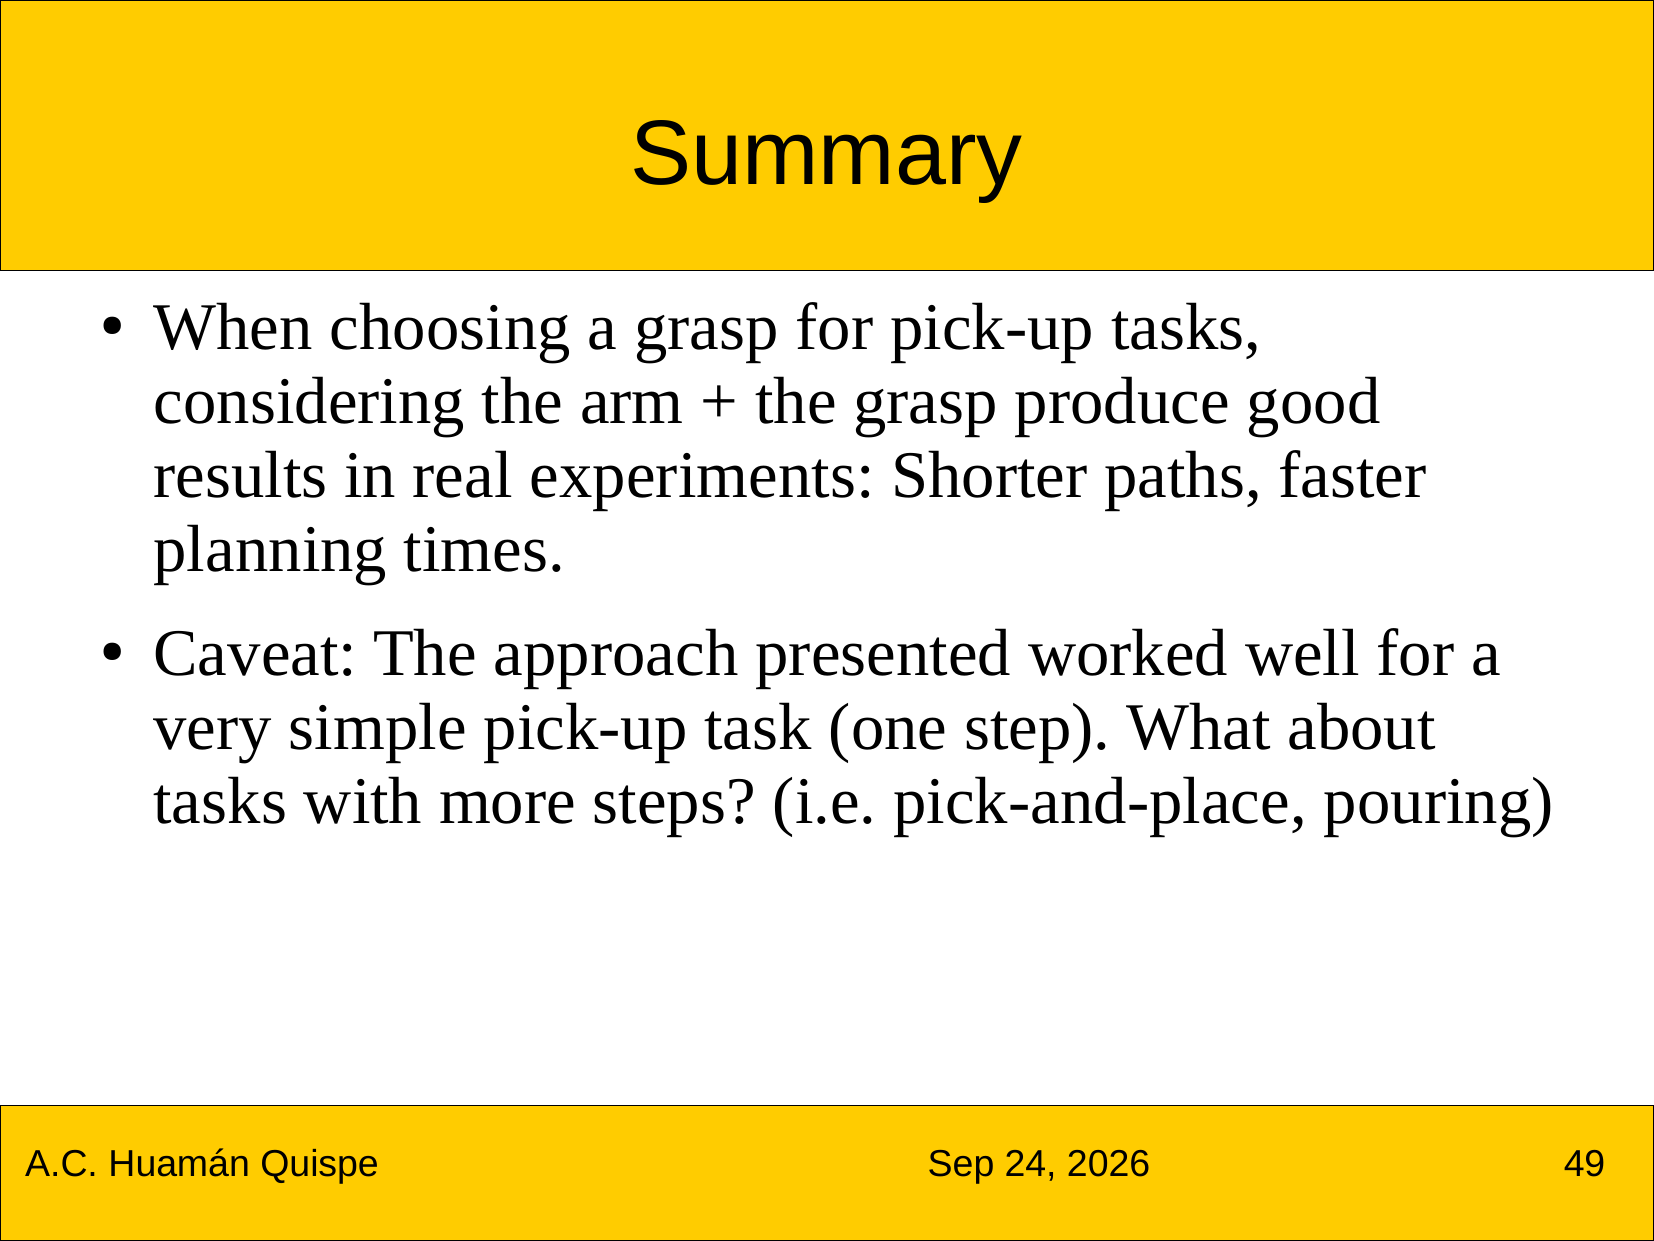

# Summary
When choosing a grasp for pick-up tasks, considering the arm + the grasp produce good results in real experiments: Shorter paths, faster planning times.
Caveat: The approach presented worked well for a very simple pick-up task (one step). What about tasks with more steps? (i.e. pick-and-place, pouring)